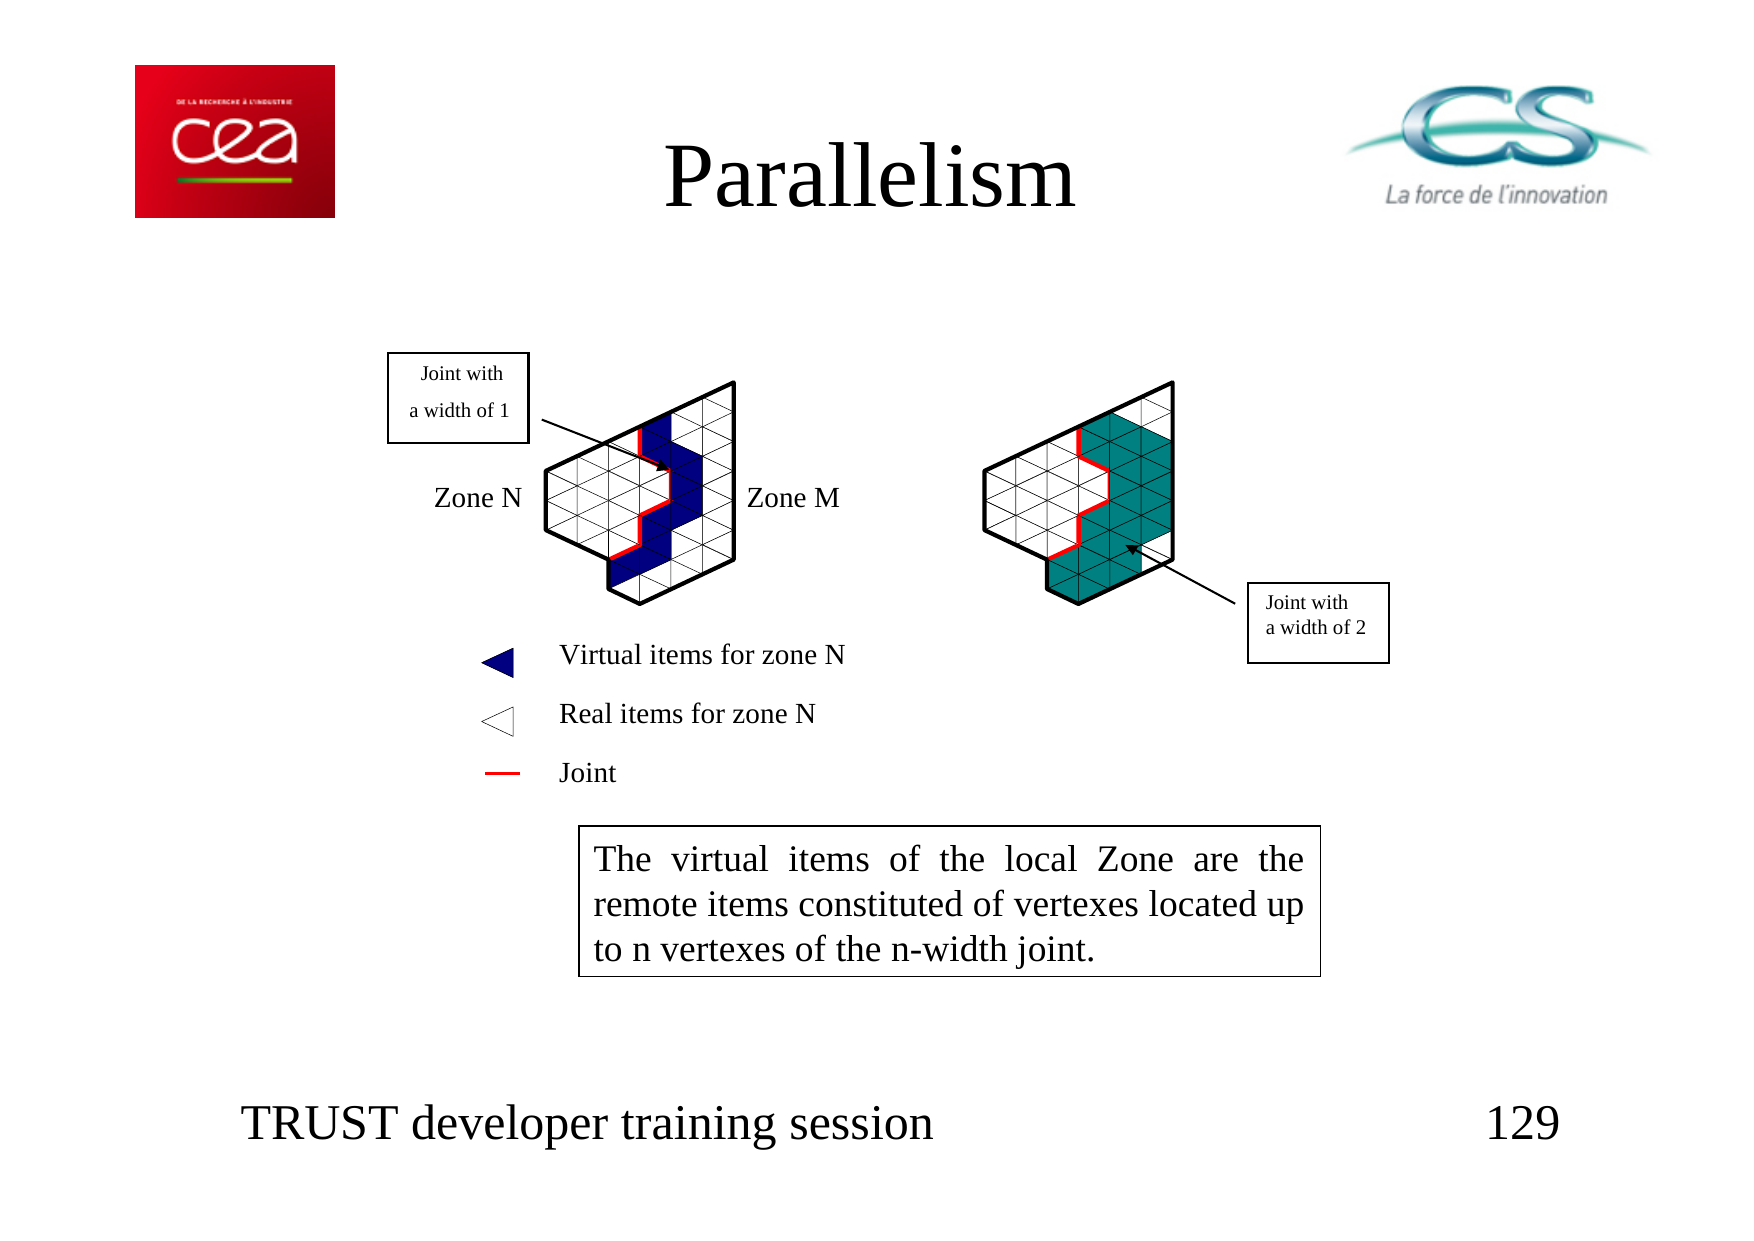

# Parallelism
Joint with
a width of 1
Zone N
Zone M
Joint with
a width of 2
Virtual items for zone N
Real items for zone N
Joint
The virtual items of the local Zone are the remote items constituted of vertexes located up to n vertexes of the n-width joint.
TRUST developer training session
129